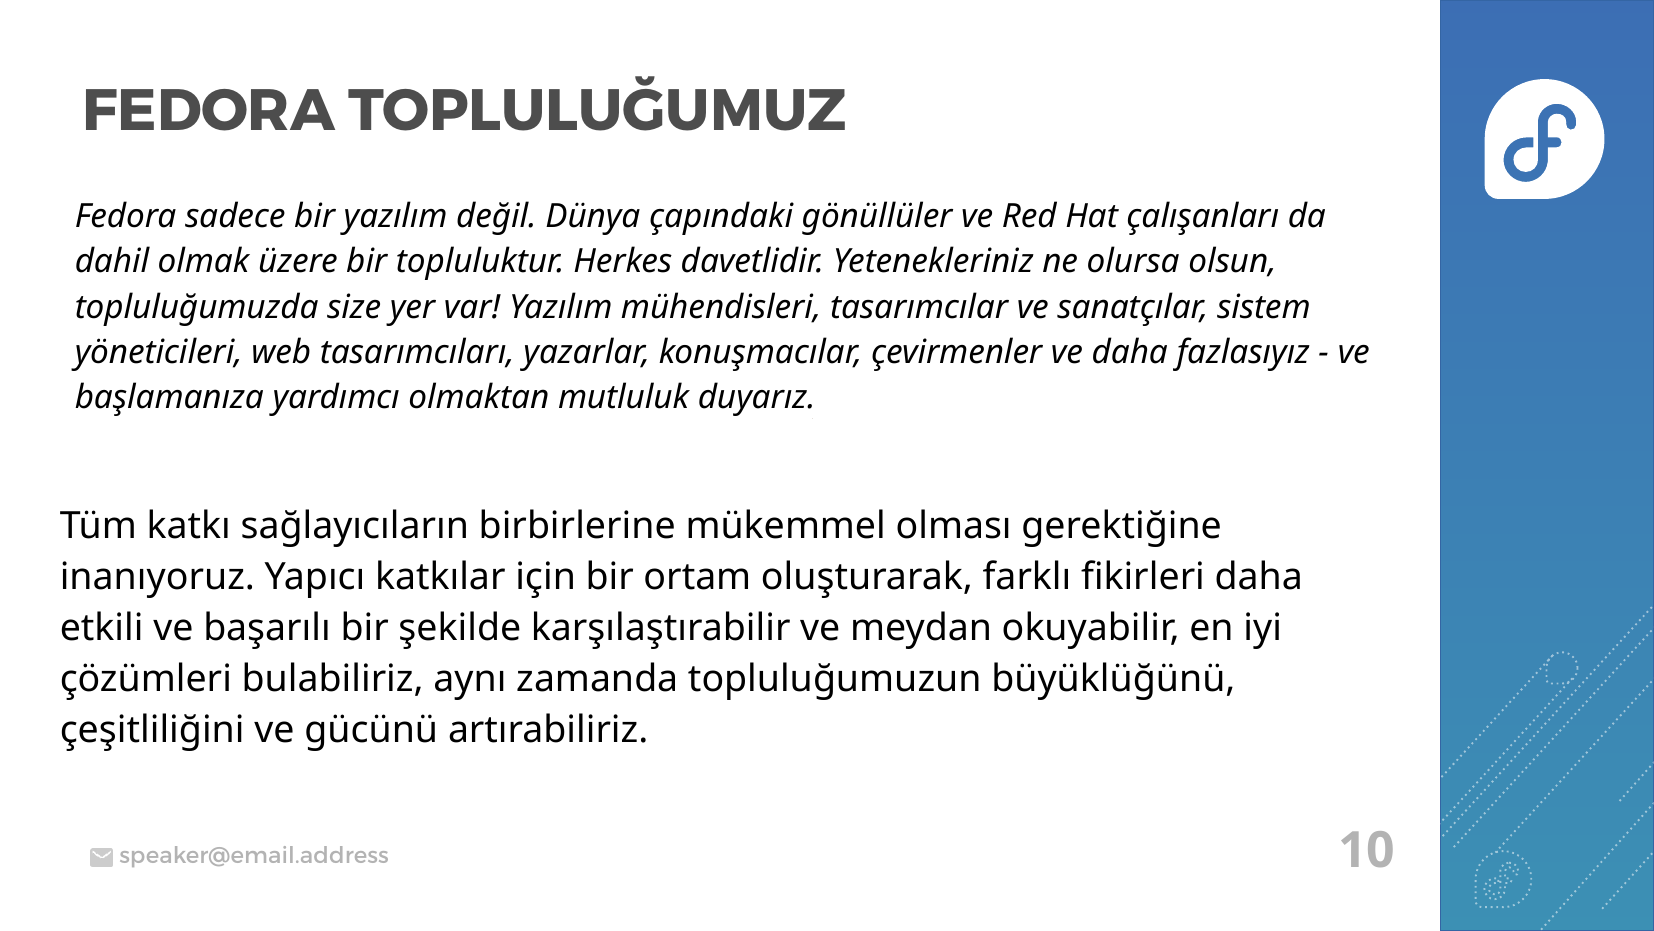

# FEDORA TOPLULUĞUMUZ
Fedora sadece bir yazılım değil. Dünya çapındaki gönüllüler ve Red Hat çalışanları da dahil olmak üzere bir topluluktur. Herkes davetlidir. Yetenekleriniz ne olursa olsun, topluluğumuzda size yer var! Yazılım mühendisleri, tasarımcılar ve sanatçılar, sistem yöneticileri, web tasarımcıları, yazarlar, konuşmacılar, çevirmenler ve daha fazlasıyız - ve başlamanıza yardımcı olmaktan mutluluk duyarız.
Tüm katkı sağlayıcıların birbirlerine mükemmel olması gerektiğine inanıyoruz. Yapıcı katkılar için bir ortam oluşturarak, farklı fikirleri daha etkili ve başarılı bir şekilde karşılaştırabilir ve meydan okuyabilir, en iyi çözümleri bulabiliriz, aynı zamanda topluluğumuzun büyüklüğünü, çeşitliliğini ve gücünü artırabiliriz.
10